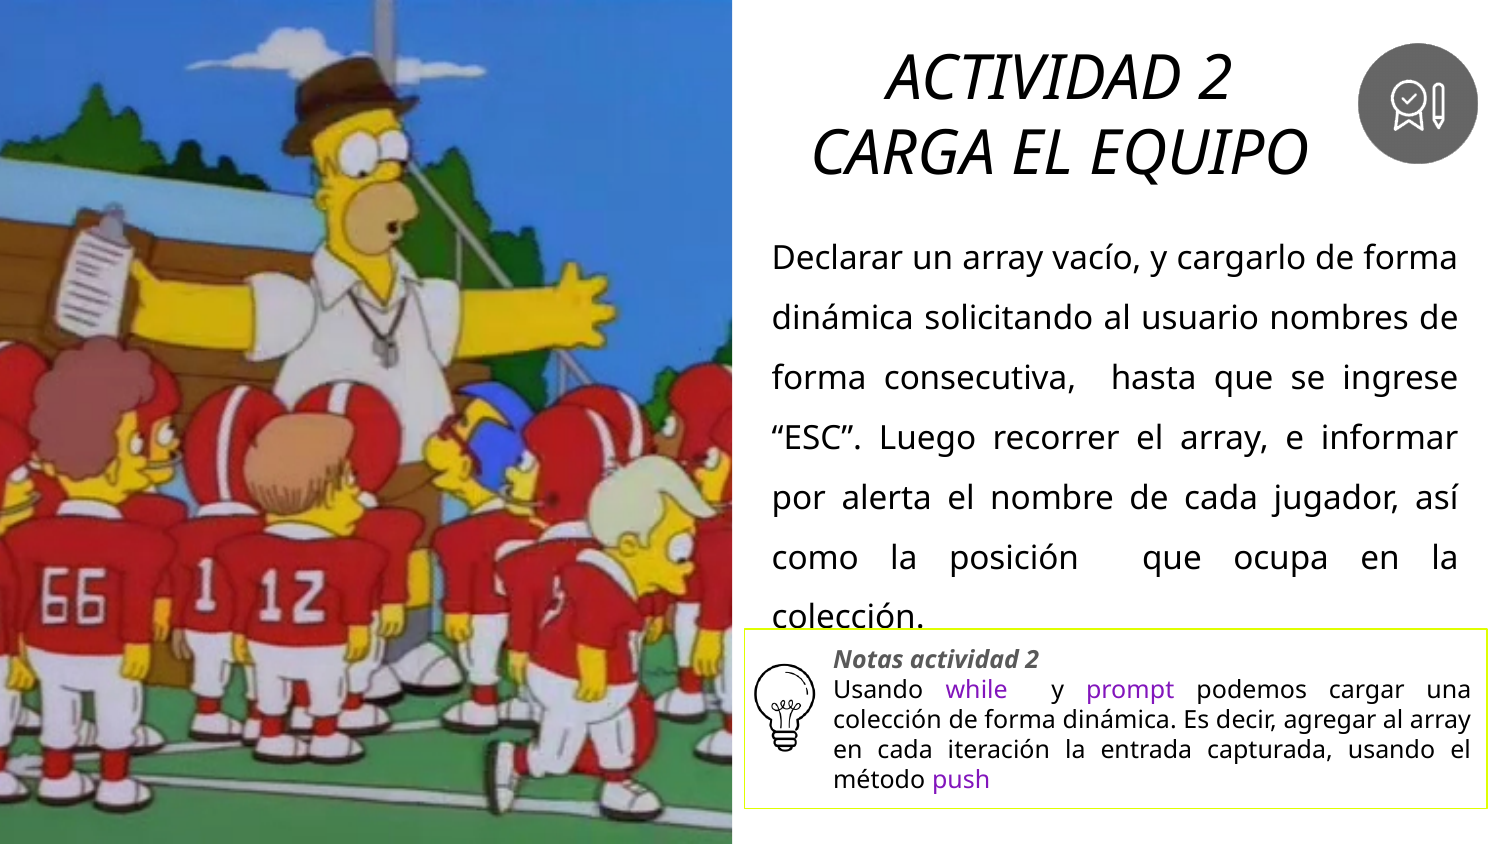

ACTIVIDAD 2
CARGA EL EQUIPO
Declarar un array vacío, y cargarlo de forma dinámica solicitando al usuario nombres de forma consecutiva, hasta que se ingrese “ESC”. Luego recorrer el array, e informar por alerta el nombre de cada jugador, así como la posición que ocupa en la colección.
Notas actividad 2
Usando while y prompt podemos cargar una colección de forma dinámica. Es decir, agregar al array en cada iteración la entrada capturada, usando el método push